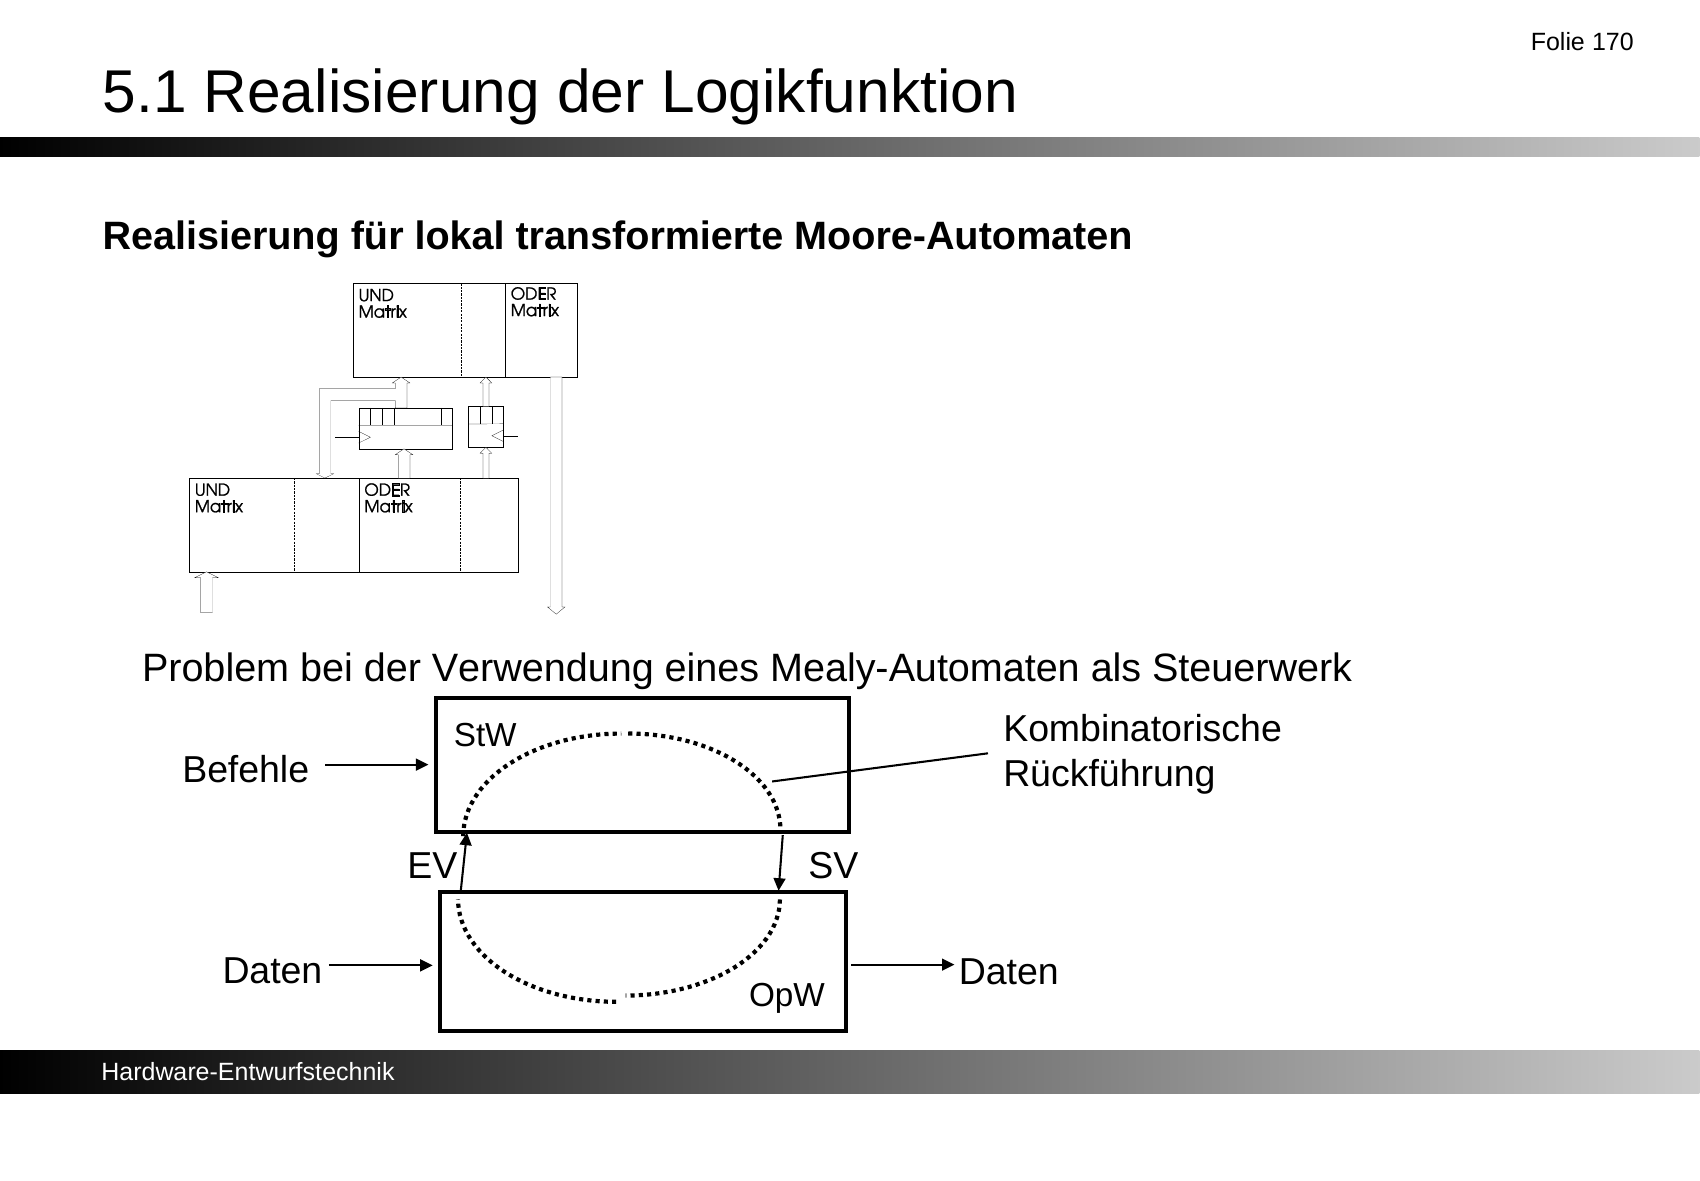

# 5.1 Realisierung der Logikfunktion
Realisierung für lokal transformierte Moore-Automaten
Problem bei der Verwendung eines Mealy-Automaten als Steuerwerk
Kombinatorische
Rückführung
StW
Befehle
EV
SV
Daten
Daten
OpW